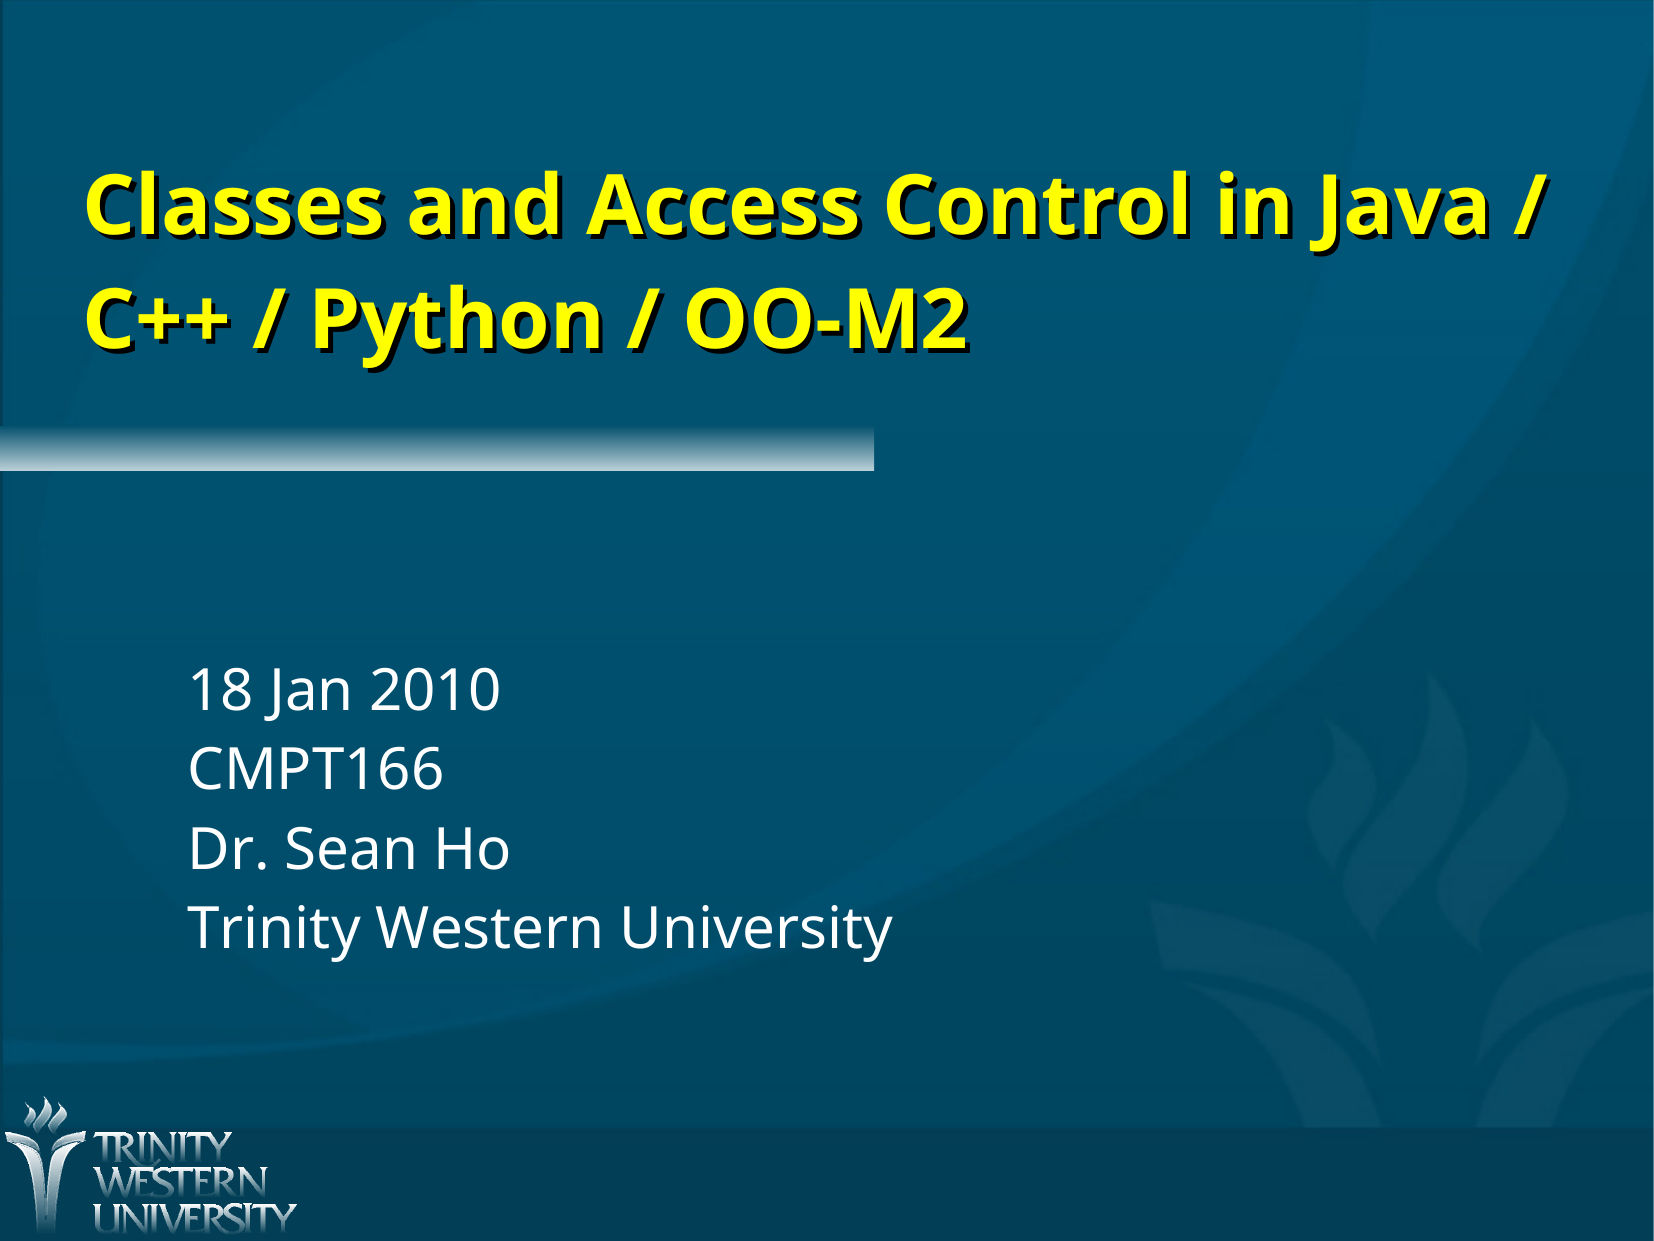

# Classes and Access Control in Java / C++ / Python / OO-M2
18 Jan 2010
CMPT166
Dr. Sean Ho
Trinity Western University